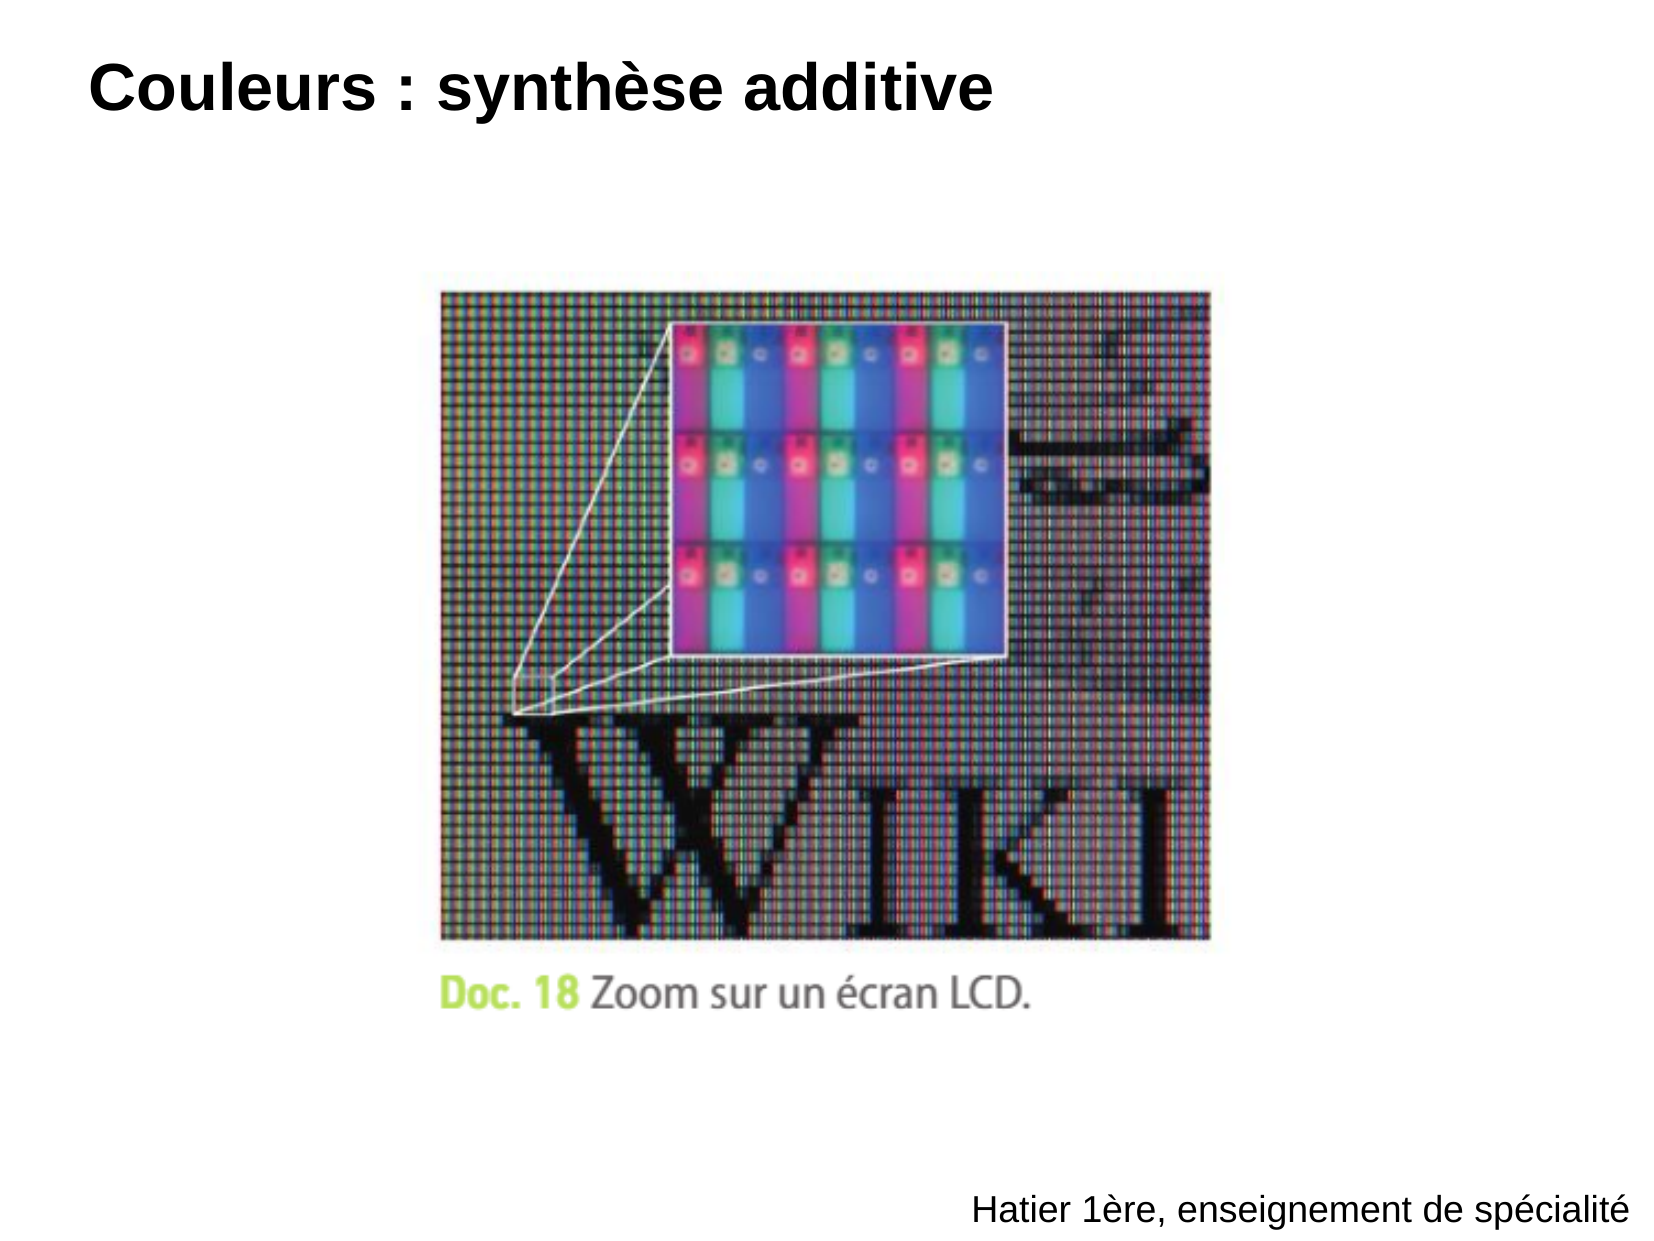

Couleurs : synthèse additive
Hatier 1ère, enseignement de spécialité